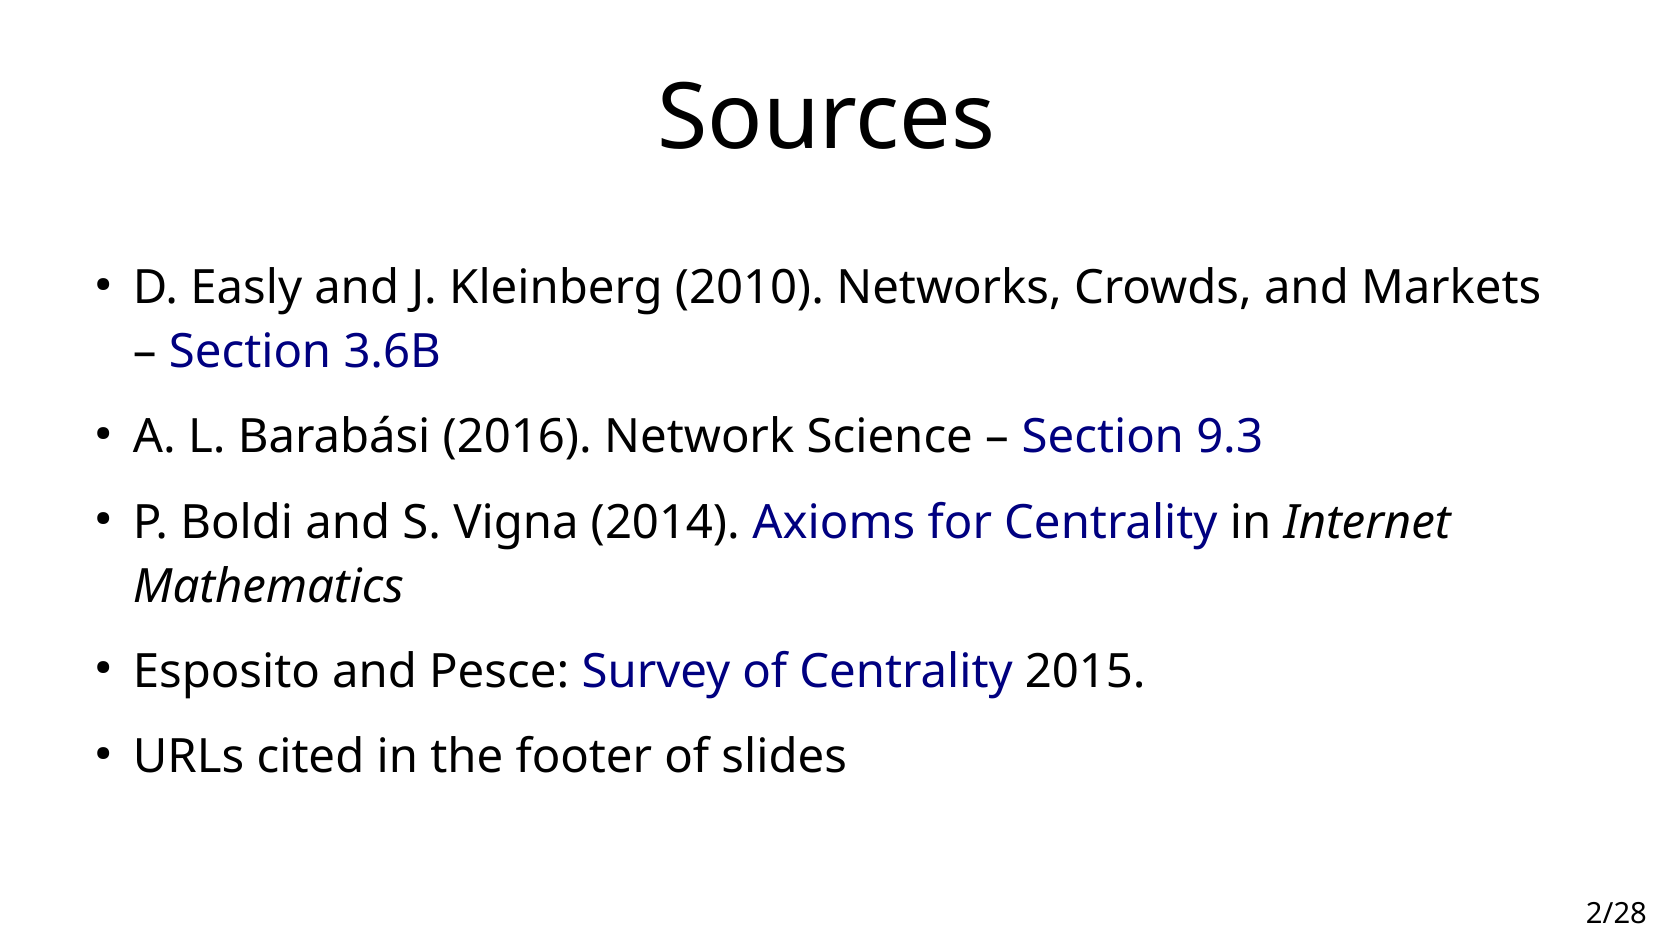

# Sources
D. Easly and J. Kleinberg (2010). Networks, Crowds, and Markets – Section 3.6B
A. L. Barabási (2016). Network Science – Section 9.3
P. Boldi and S. Vigna (2014). Axioms for Centrality in Internet Mathematics
Esposito and Pesce: Survey of Centrality 2015.
URLs cited in the footer of slides
2